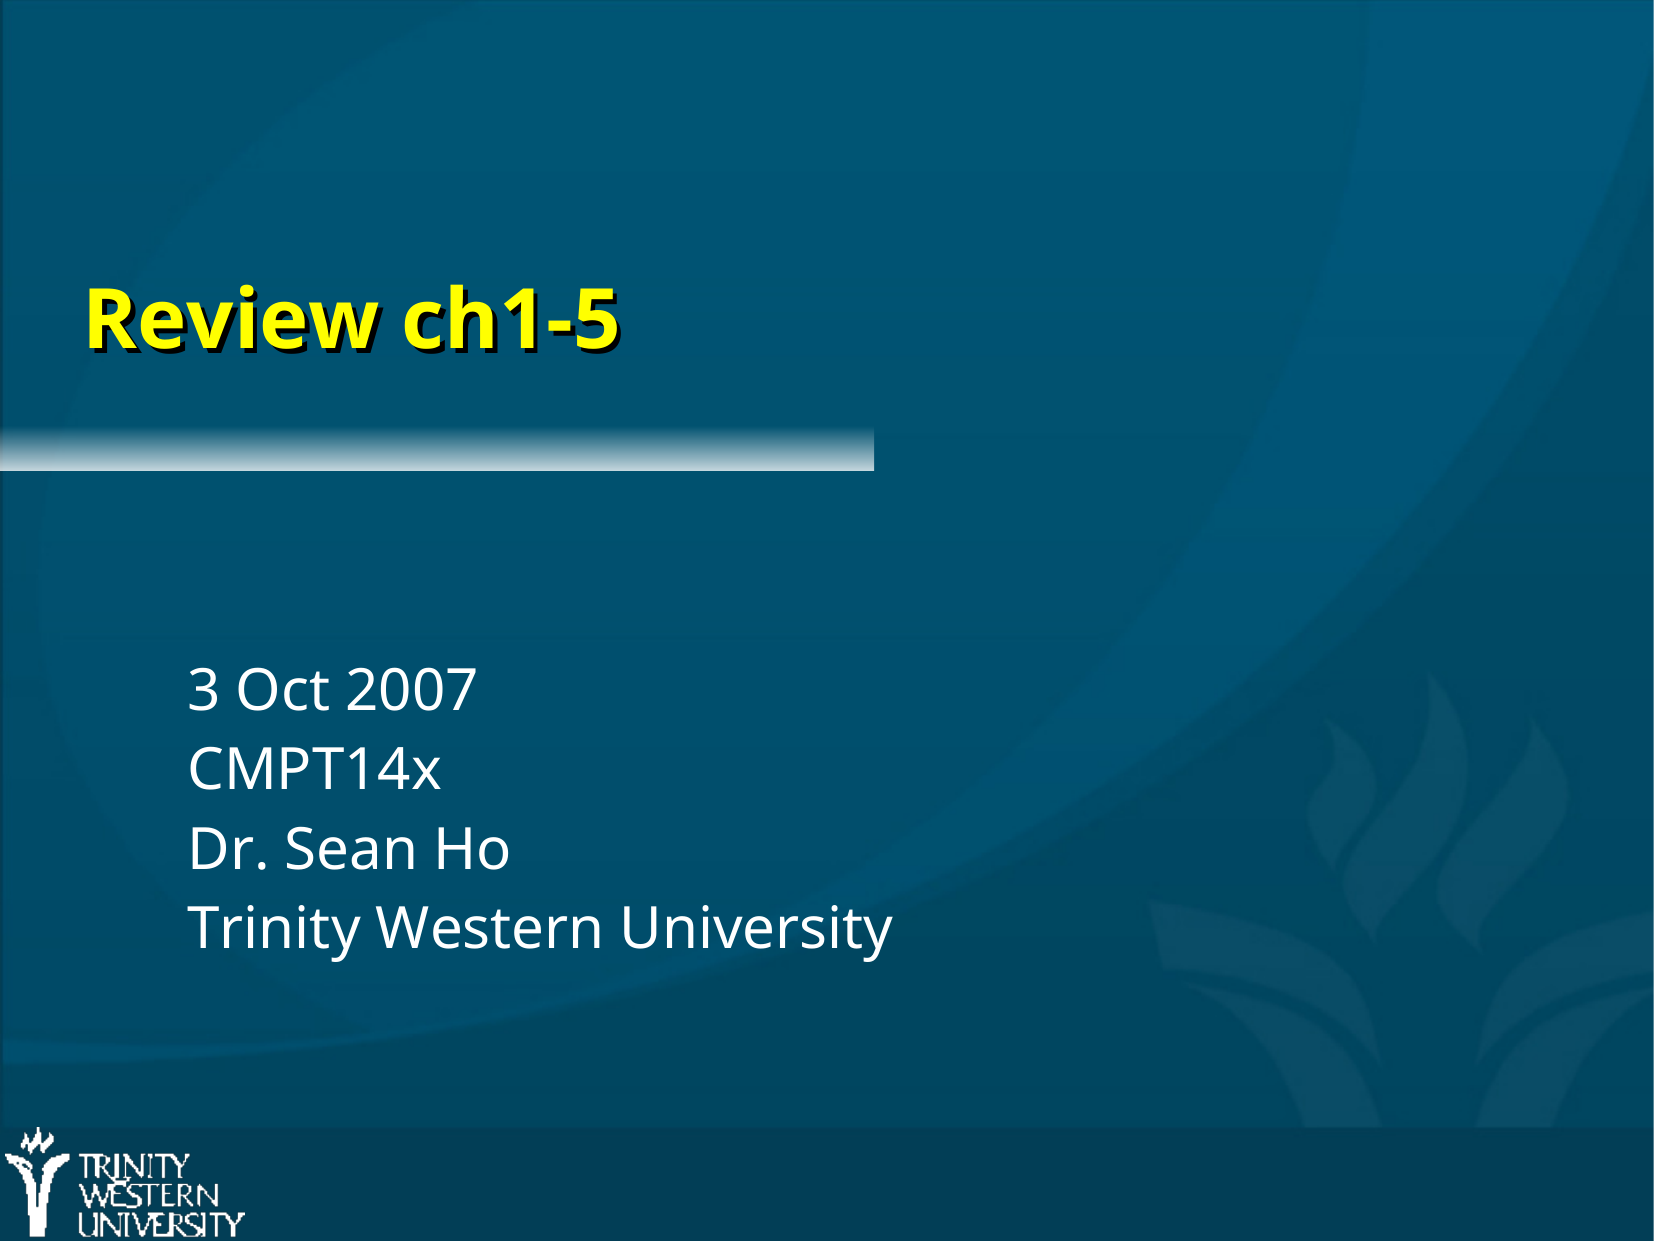

# Review ch1-5
3 Oct 2007
CMPT14x
Dr. Sean Ho
Trinity Western University